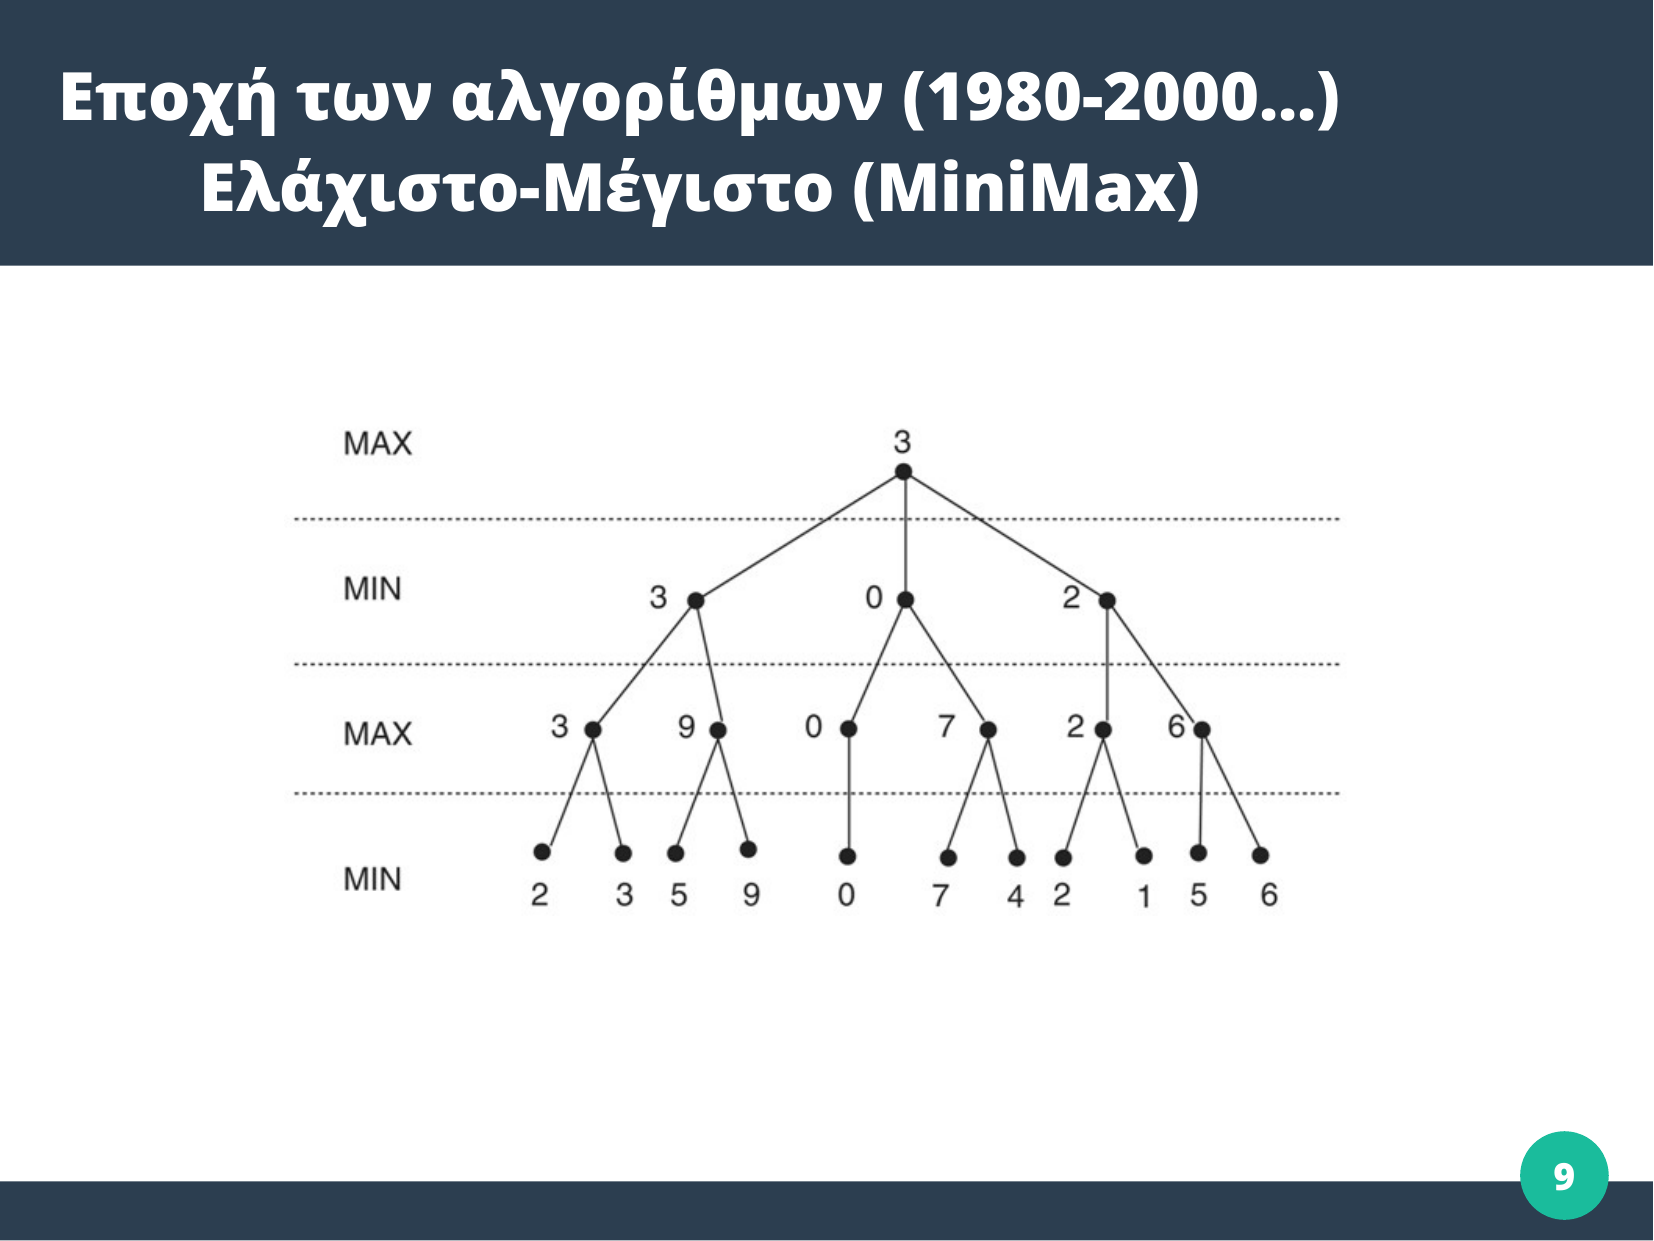

# Εποχή των αλγορίθμων (1980-2000...) Ελάχιστο-Μέγιστο (MiniMax)
9